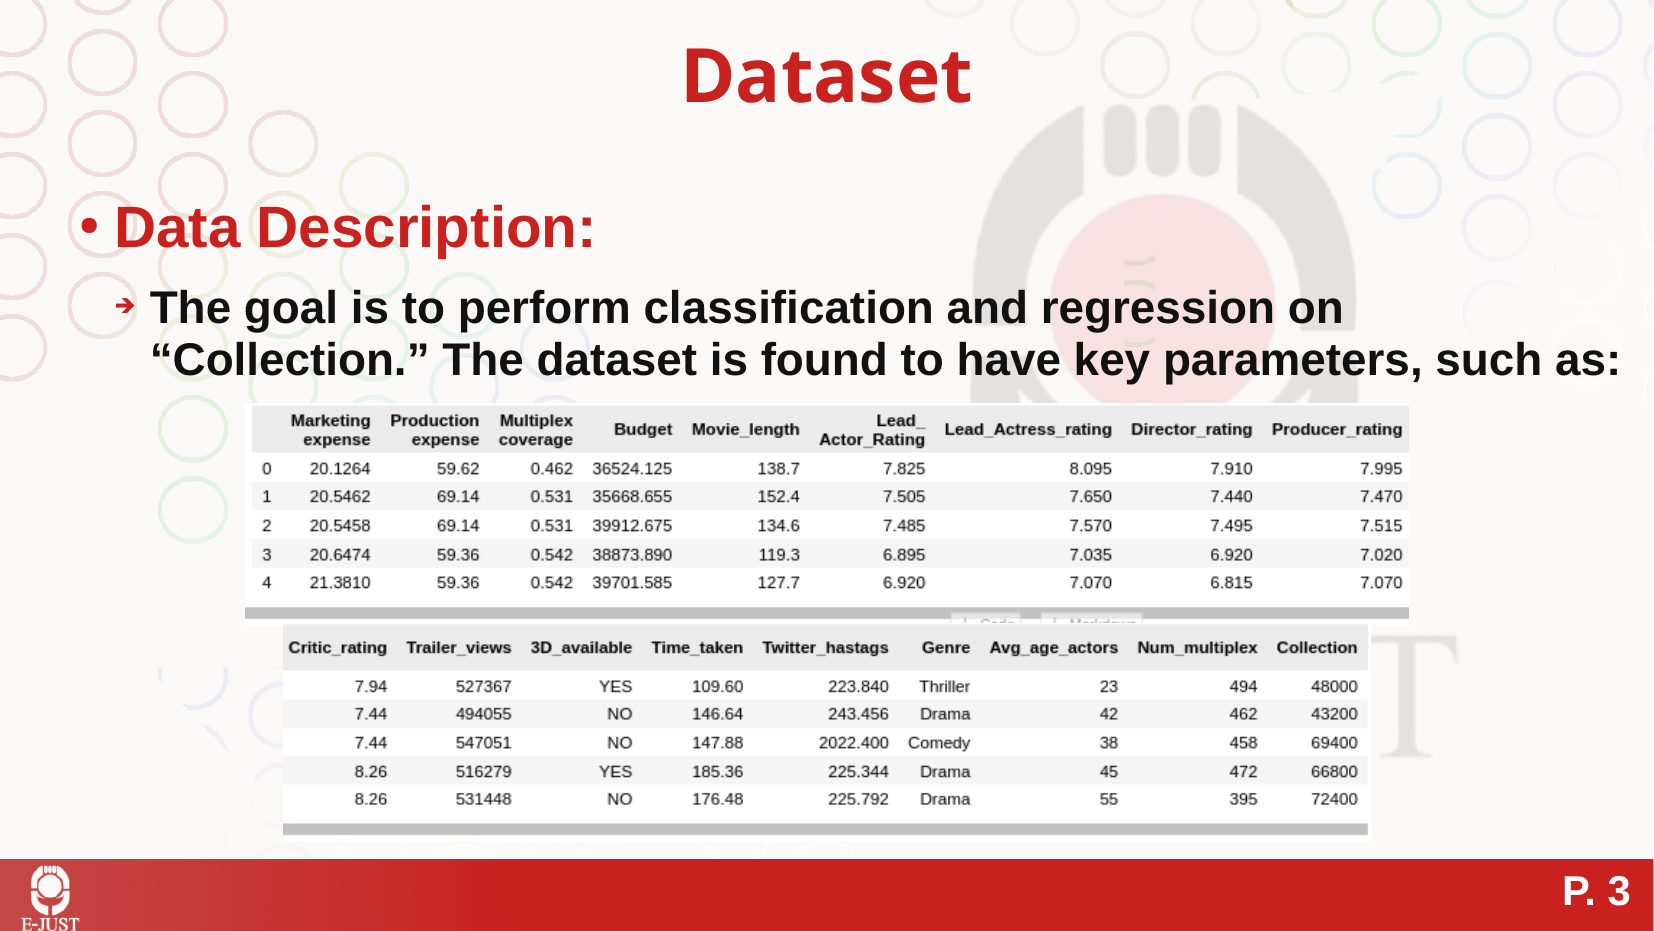

Dataset
Data Description:
The goal is to perform classification and regression on “Collection.” The dataset is found to have key parameters, such as:
P.